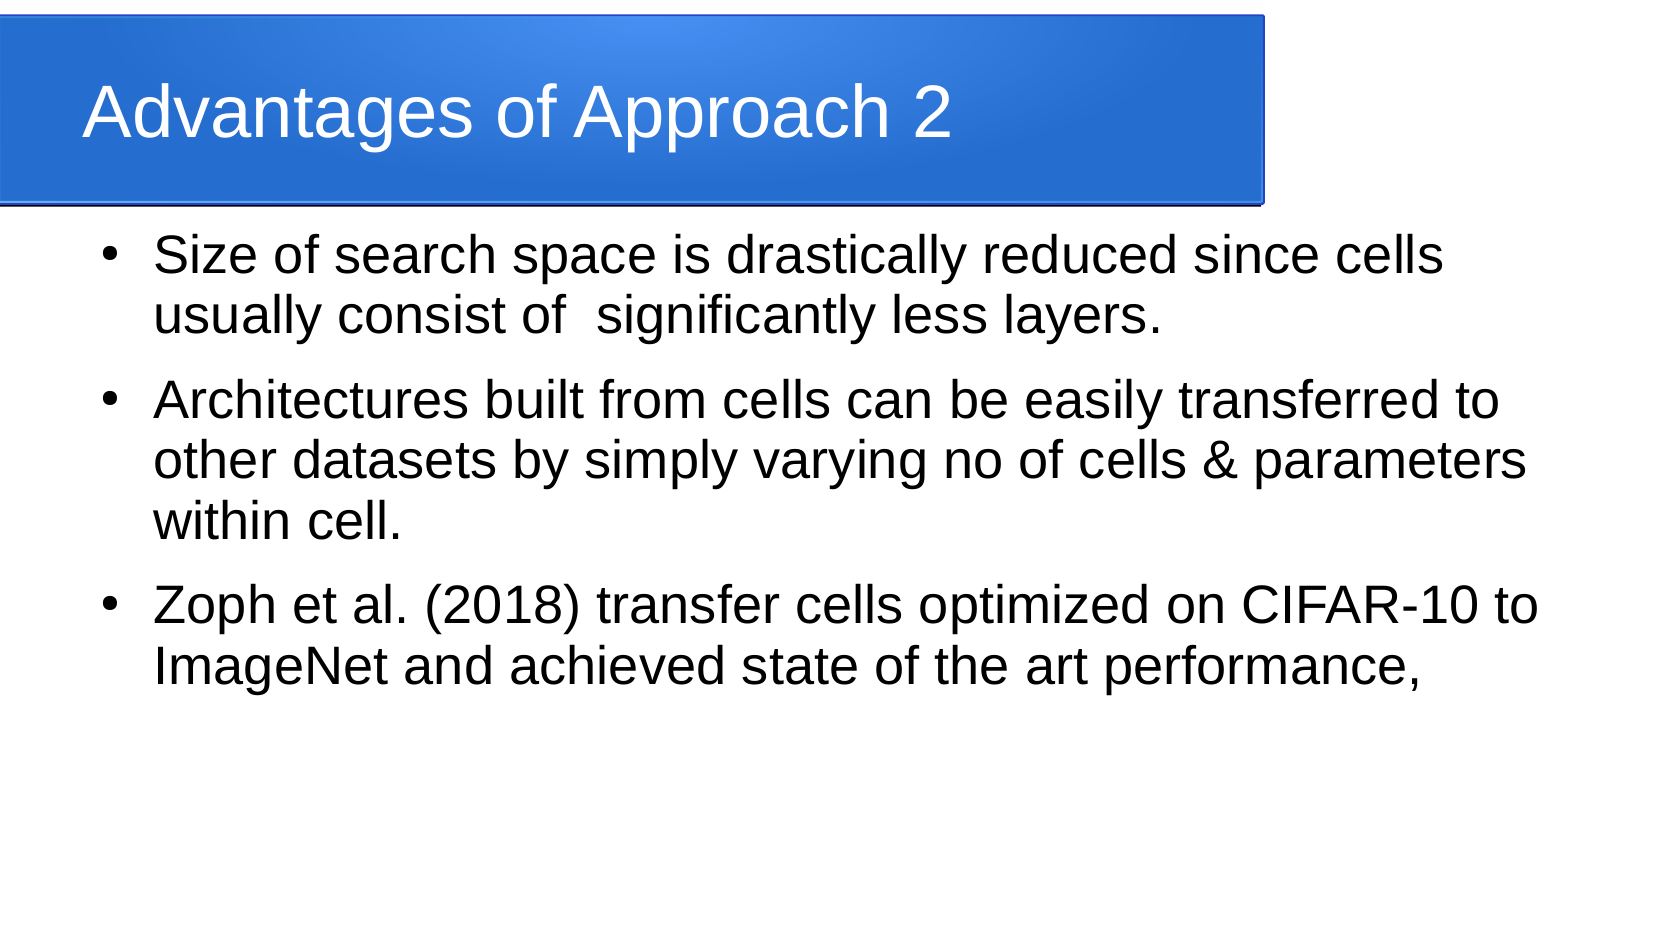

# Advantages of Approach 2
Size of search space is drastically reduced since cells usually consist of 	significantly less layers.
Architectures built from cells can be easily transferred to other datasets by simply varying no of cells & parameters within cell.
Zoph et al. (2018) transfer cells optimized on CIFAR-10 to ImageNet and achieved state of the art performance,